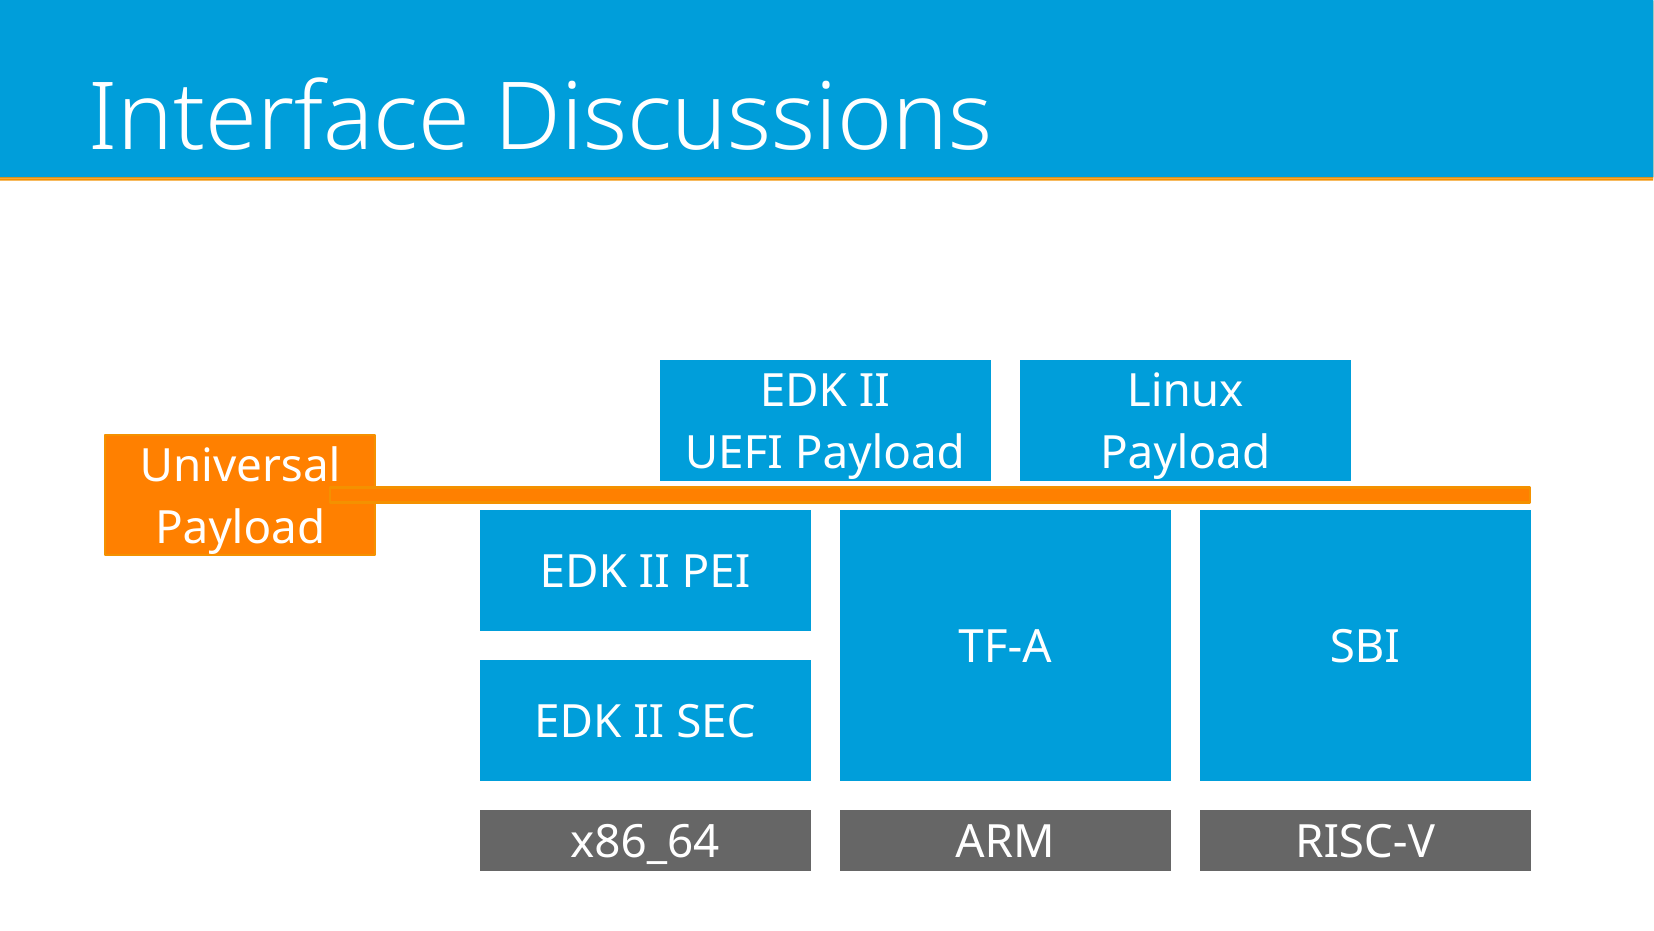

# Interface Discussions
EDK II
UEFI Payload
Linux
Payload
Universal
Payload
EDK II PEI
TF-A
SBI
EDK II SEC
x86_64
ARM
RISC-V